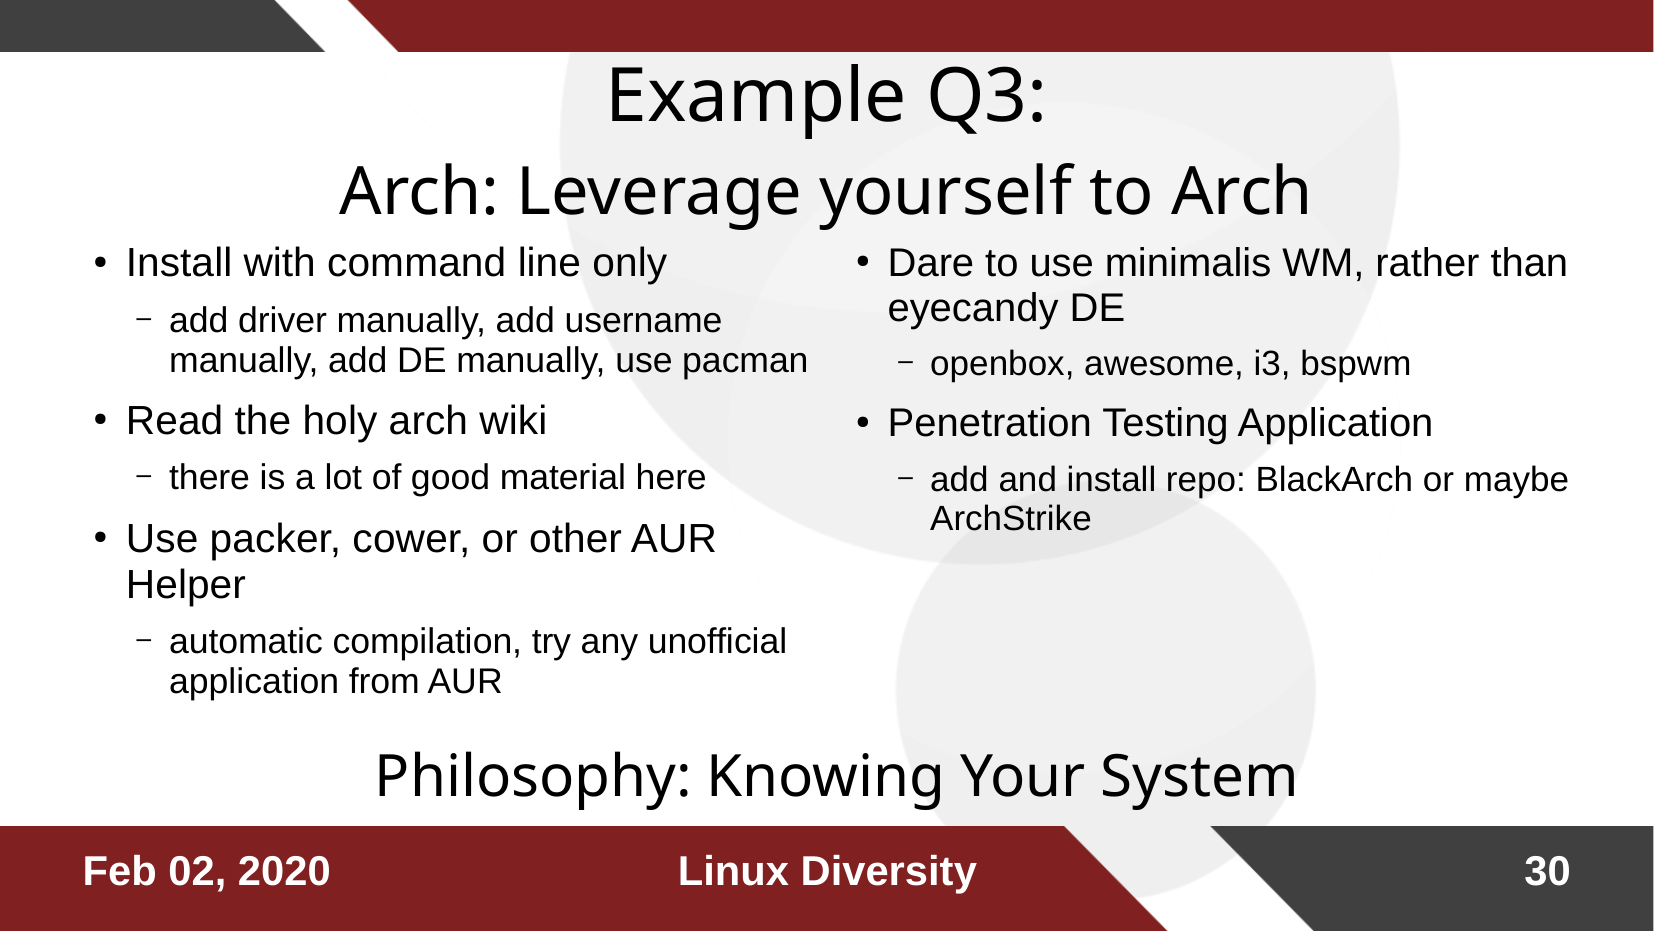

# Example Q3: Arch: Leverage yourself to Arch
Install with command line only
add driver manually, add username manually, add DE manually, use pacman
Read the holy arch wiki
there is a lot of good material here
Use packer, cower, or other AUR Helper
automatic compilation, try any unofficial application from AUR
Dare to use minimalis WM, rather than eyecandy DE
openbox, awesome, i3, bspwm
Penetration Testing Application
add and install repo: BlackArch or maybe ArchStrike
Philosophy: Knowing Your System
Feb 02, 2020
Linux Diversity
30